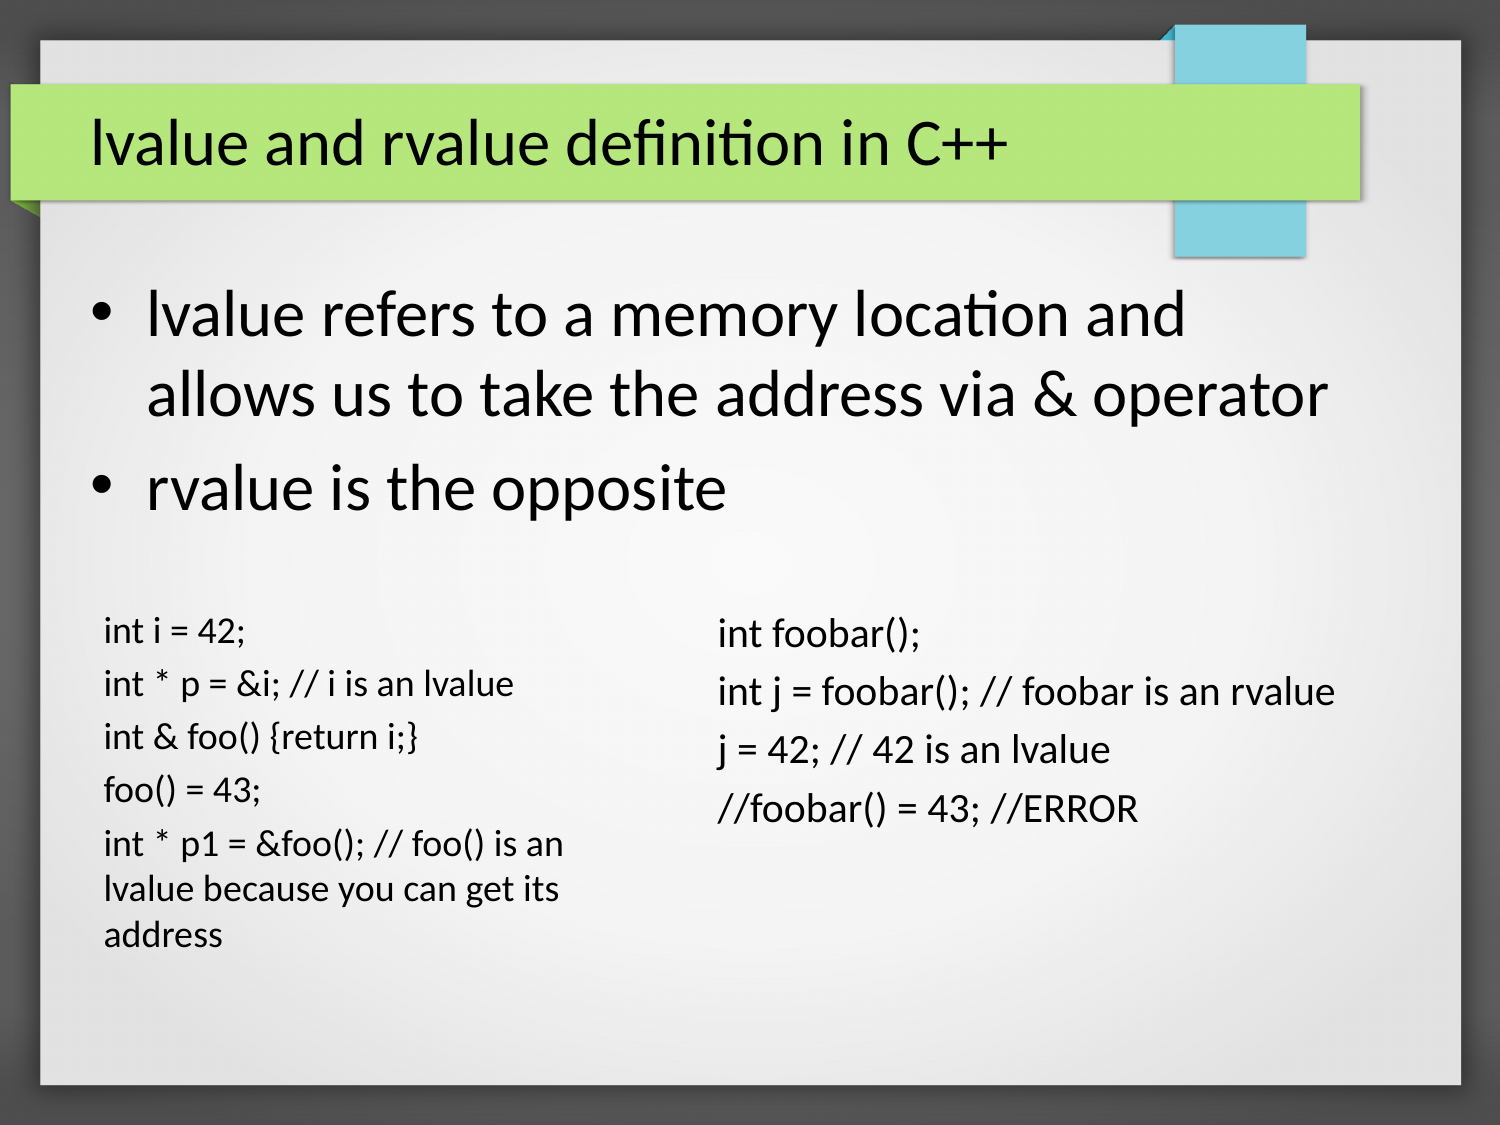

# lvalue and rvalue definition in C++
lvalue refers to a memory location and allows us to take the address via & operator
rvalue is the opposite
int i = 42;
int * p = &i; // i is an lvalue
int & foo() {return i;}
foo() = 43;
int * p1 = &foo(); // foo() is an lvalue because you can get its address
int foobar();
int j = foobar(); // foobar is an rvalue
j = 42; // 42 is an lvalue
//foobar() = 43; //ERROR